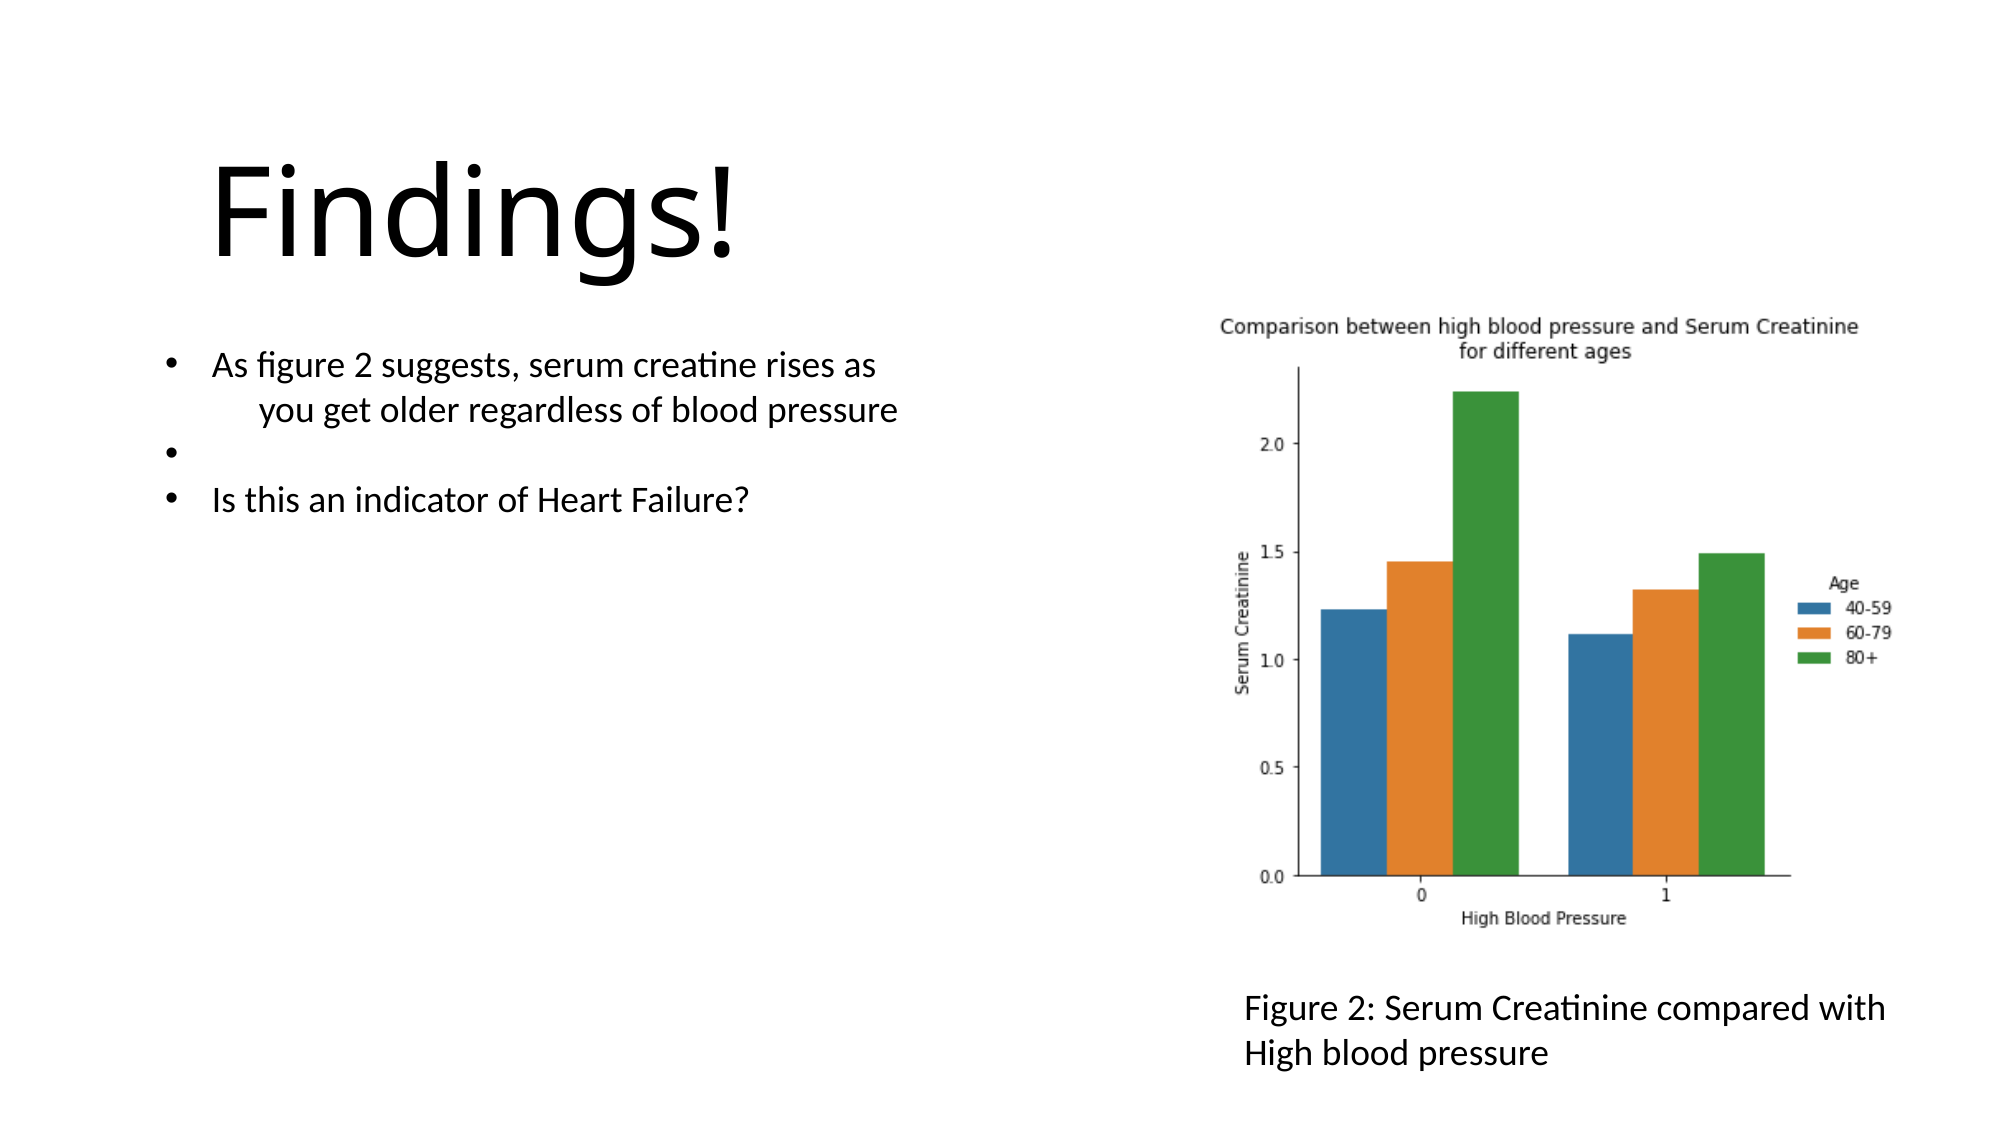

# Findings!
As figure 2 suggests, serum creatine rises as you get older regardless of blood pressure
Is this an indicator of Heart Failure?
Figure 2: Serum Creatinine compared with High blood pressure